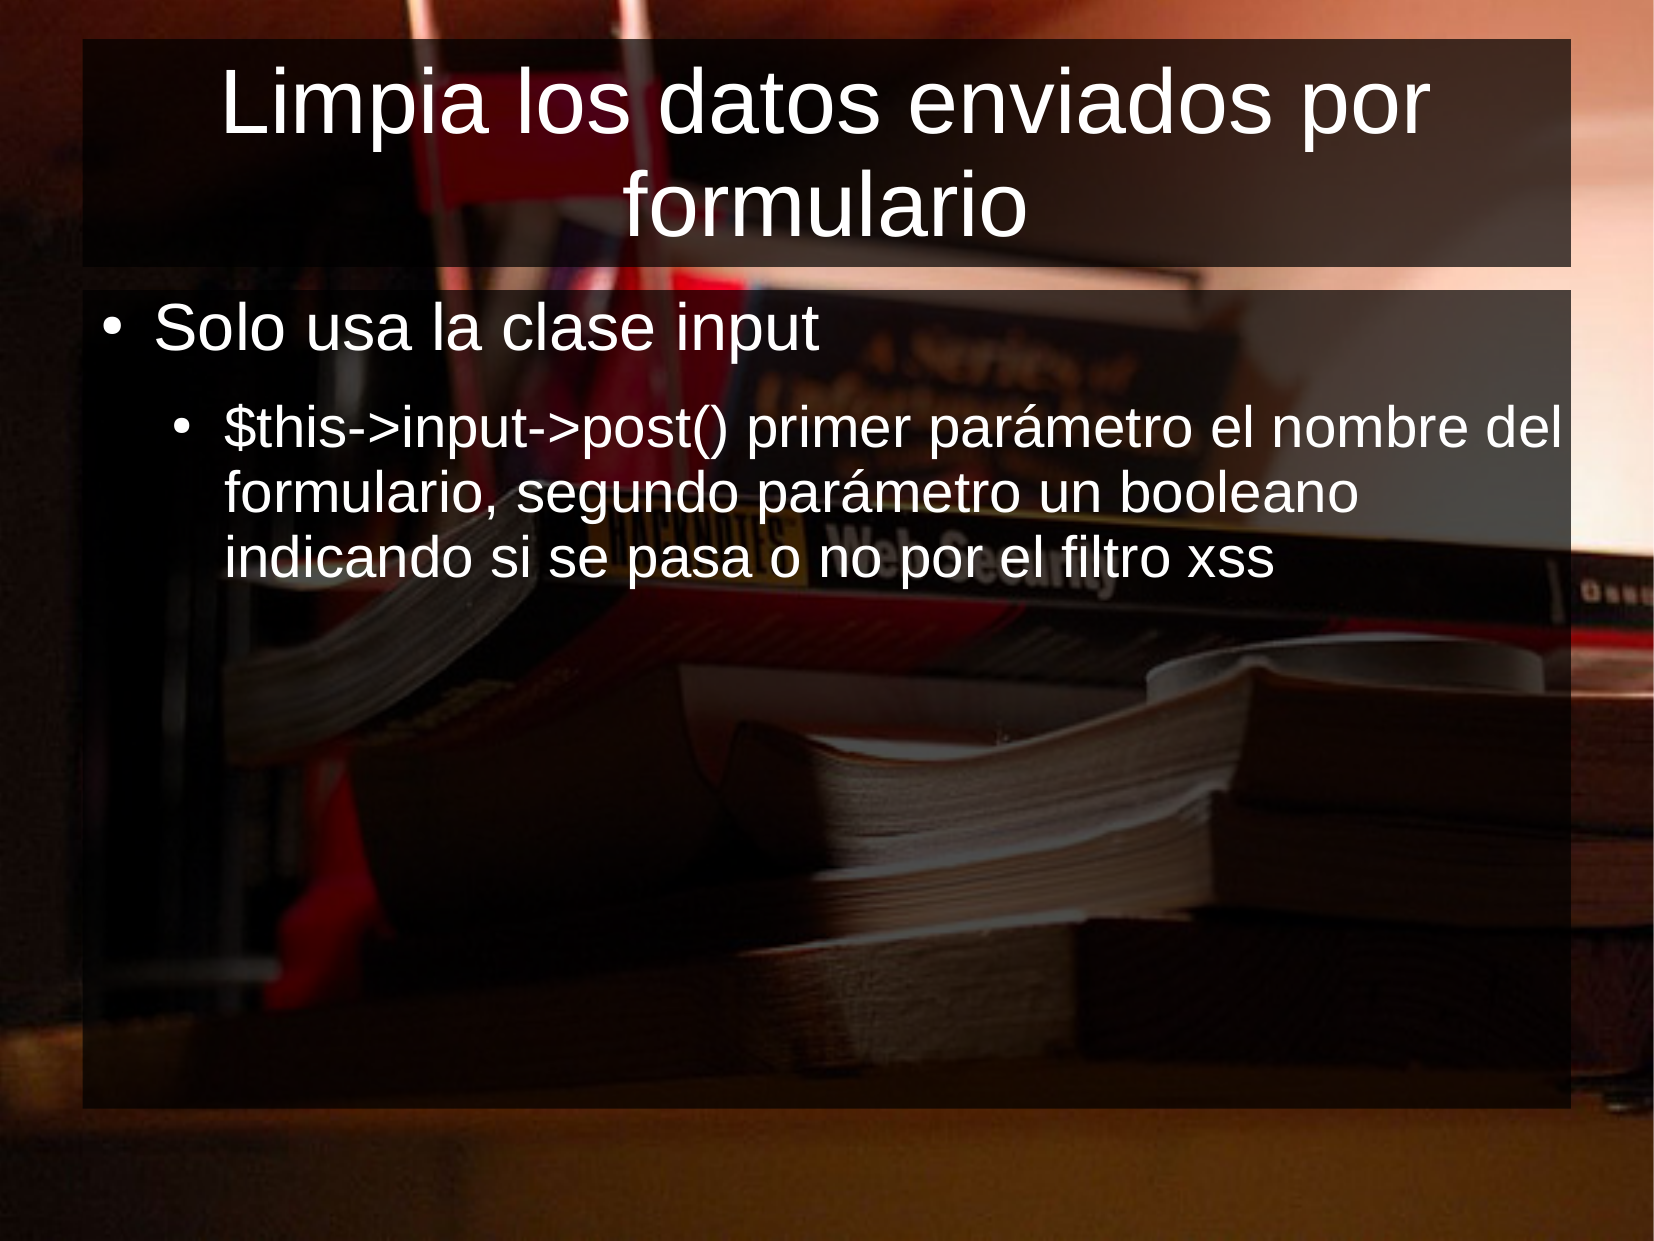

# Limpia los datos enviados por formulario
Solo usa la clase input
$this->input->post() primer parámetro el nombre del formulario, segundo parámetro un booleano indicando si se pasa o no por el filtro xss